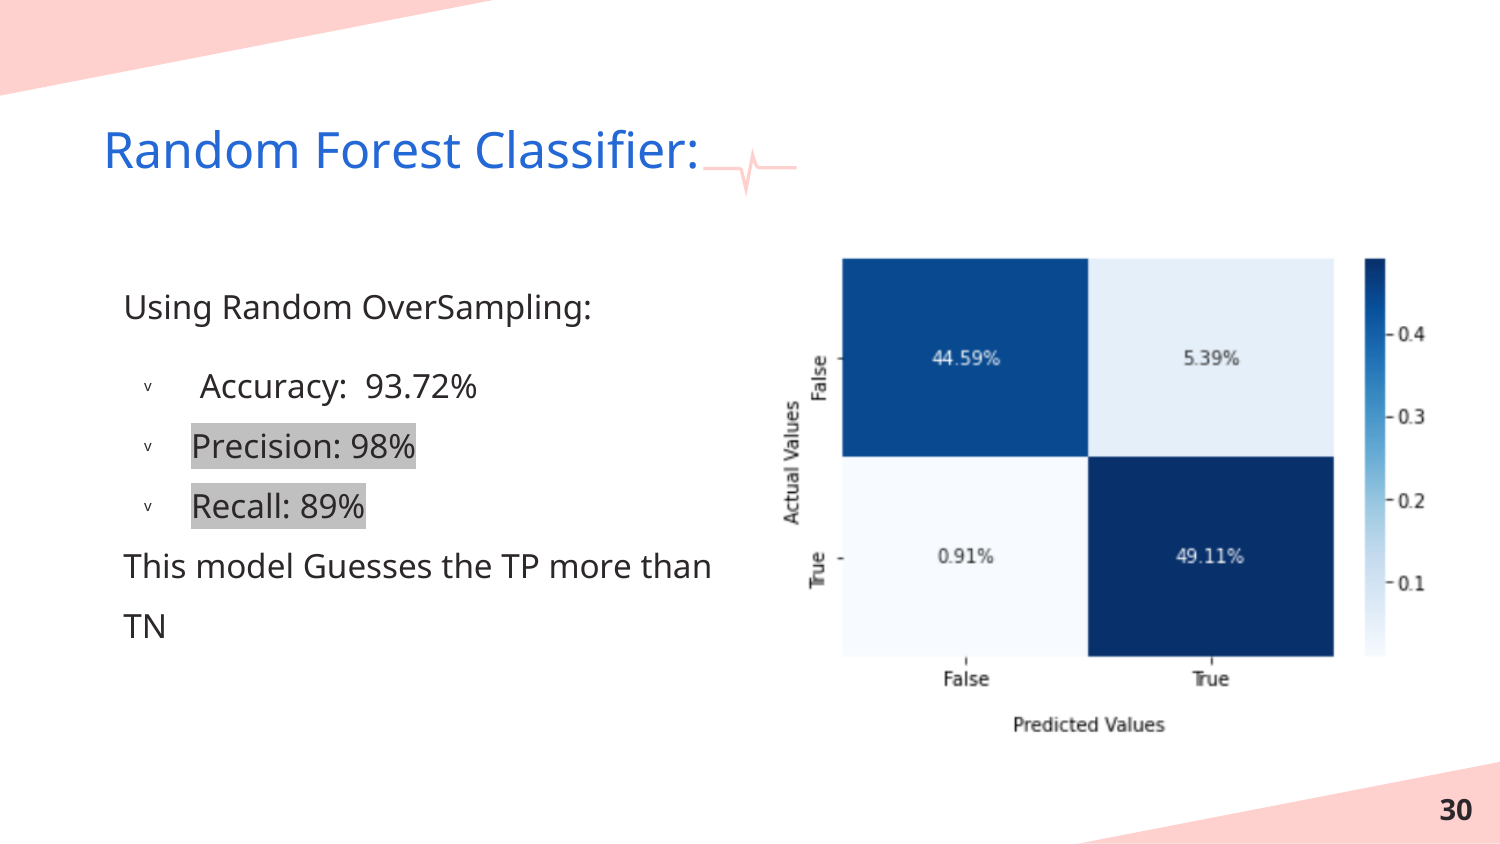

# Random Forest Classifier:
Using Random OverSampling:
 Accuracy:  93.72%
Precision: 98%
Recall: 89%
This model Guesses the TP more than TN
30